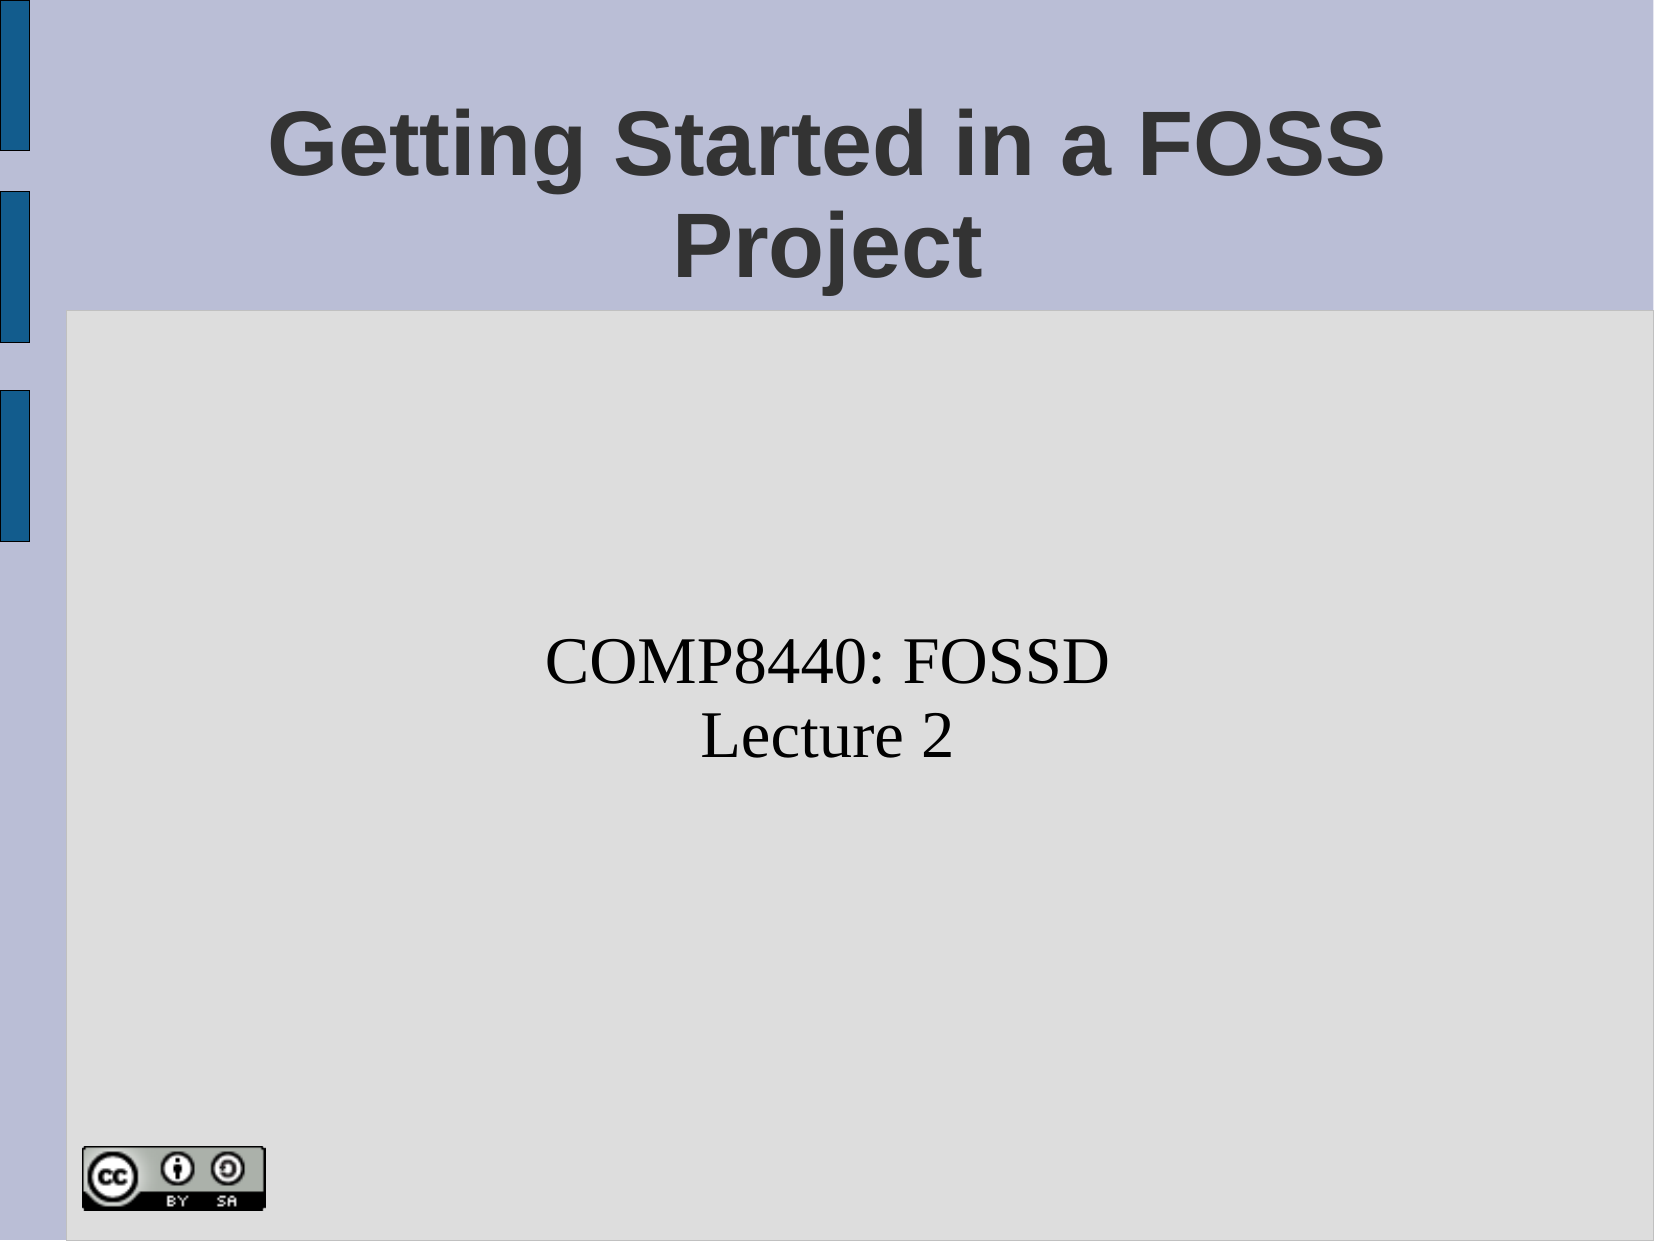

# Getting Started in a FOSS Project
COMP8440: FOSSD
Lecture 2